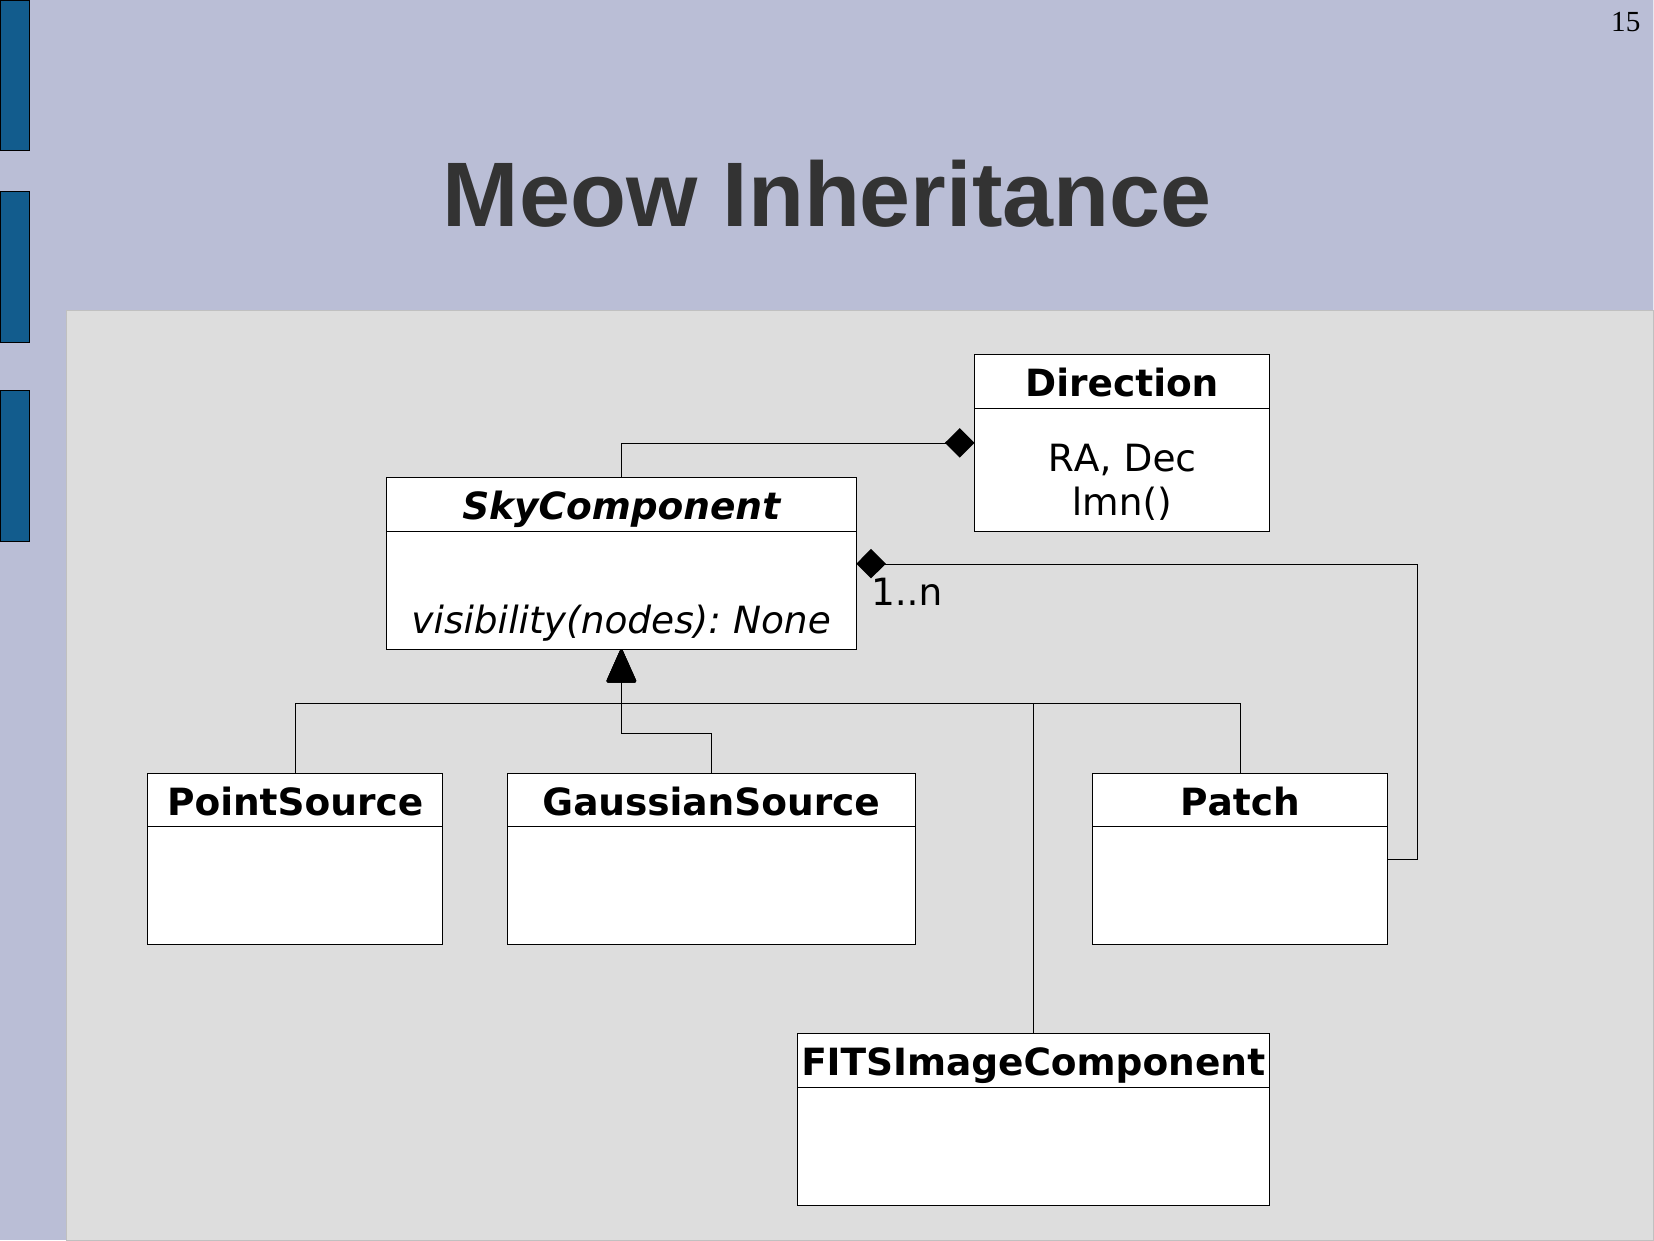

15
# Meow Inheritance
RA, Dec
lmn()
Direction
visibility(nodes): None
SkyComponent
PointSource
GaussianSource
Patch
FITSImageComponent